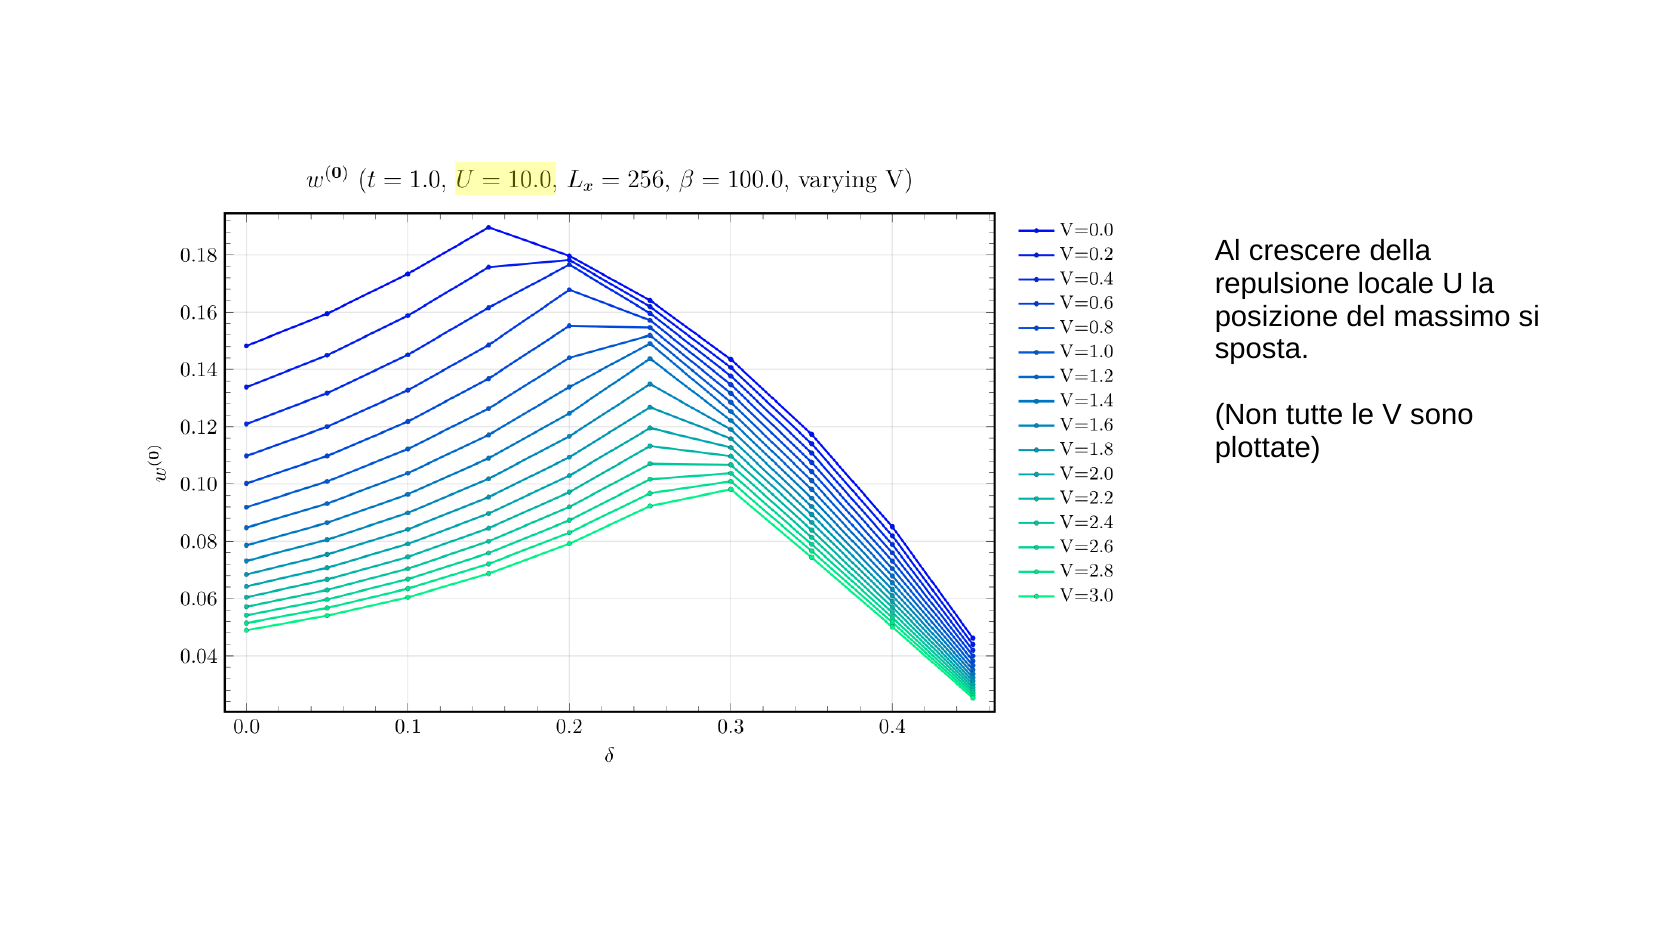

Al crescere della repulsione locale U la posizione del massimo si sposta.
(Non tutte le V sono plottate)